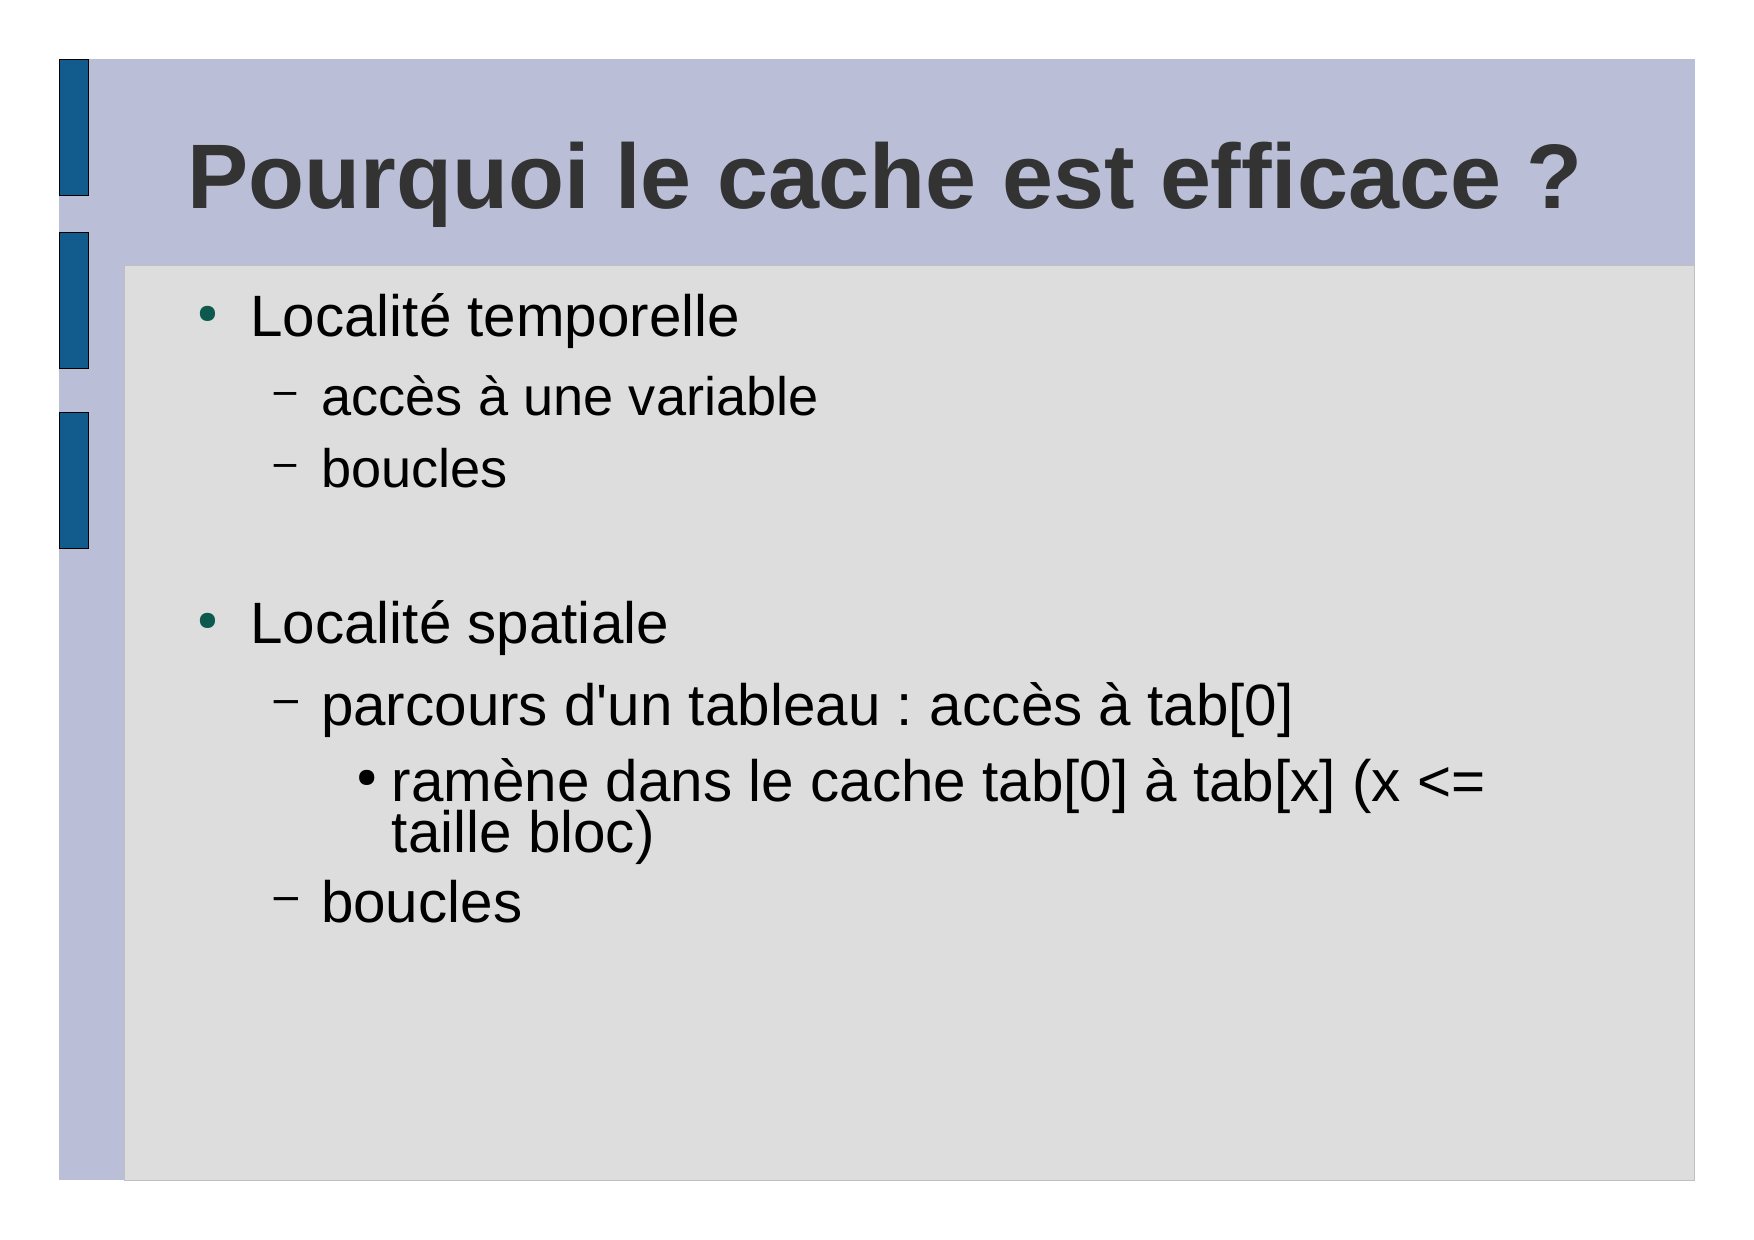

# Pourquoi le cache est efficace ?
Localité temporelle
accès à une variable
boucles
Localité spatiale
parcours d'un tableau : accès à tab[0]
ramène dans le cache tab[0] à tab[x] (x <= taille bloc)
boucles